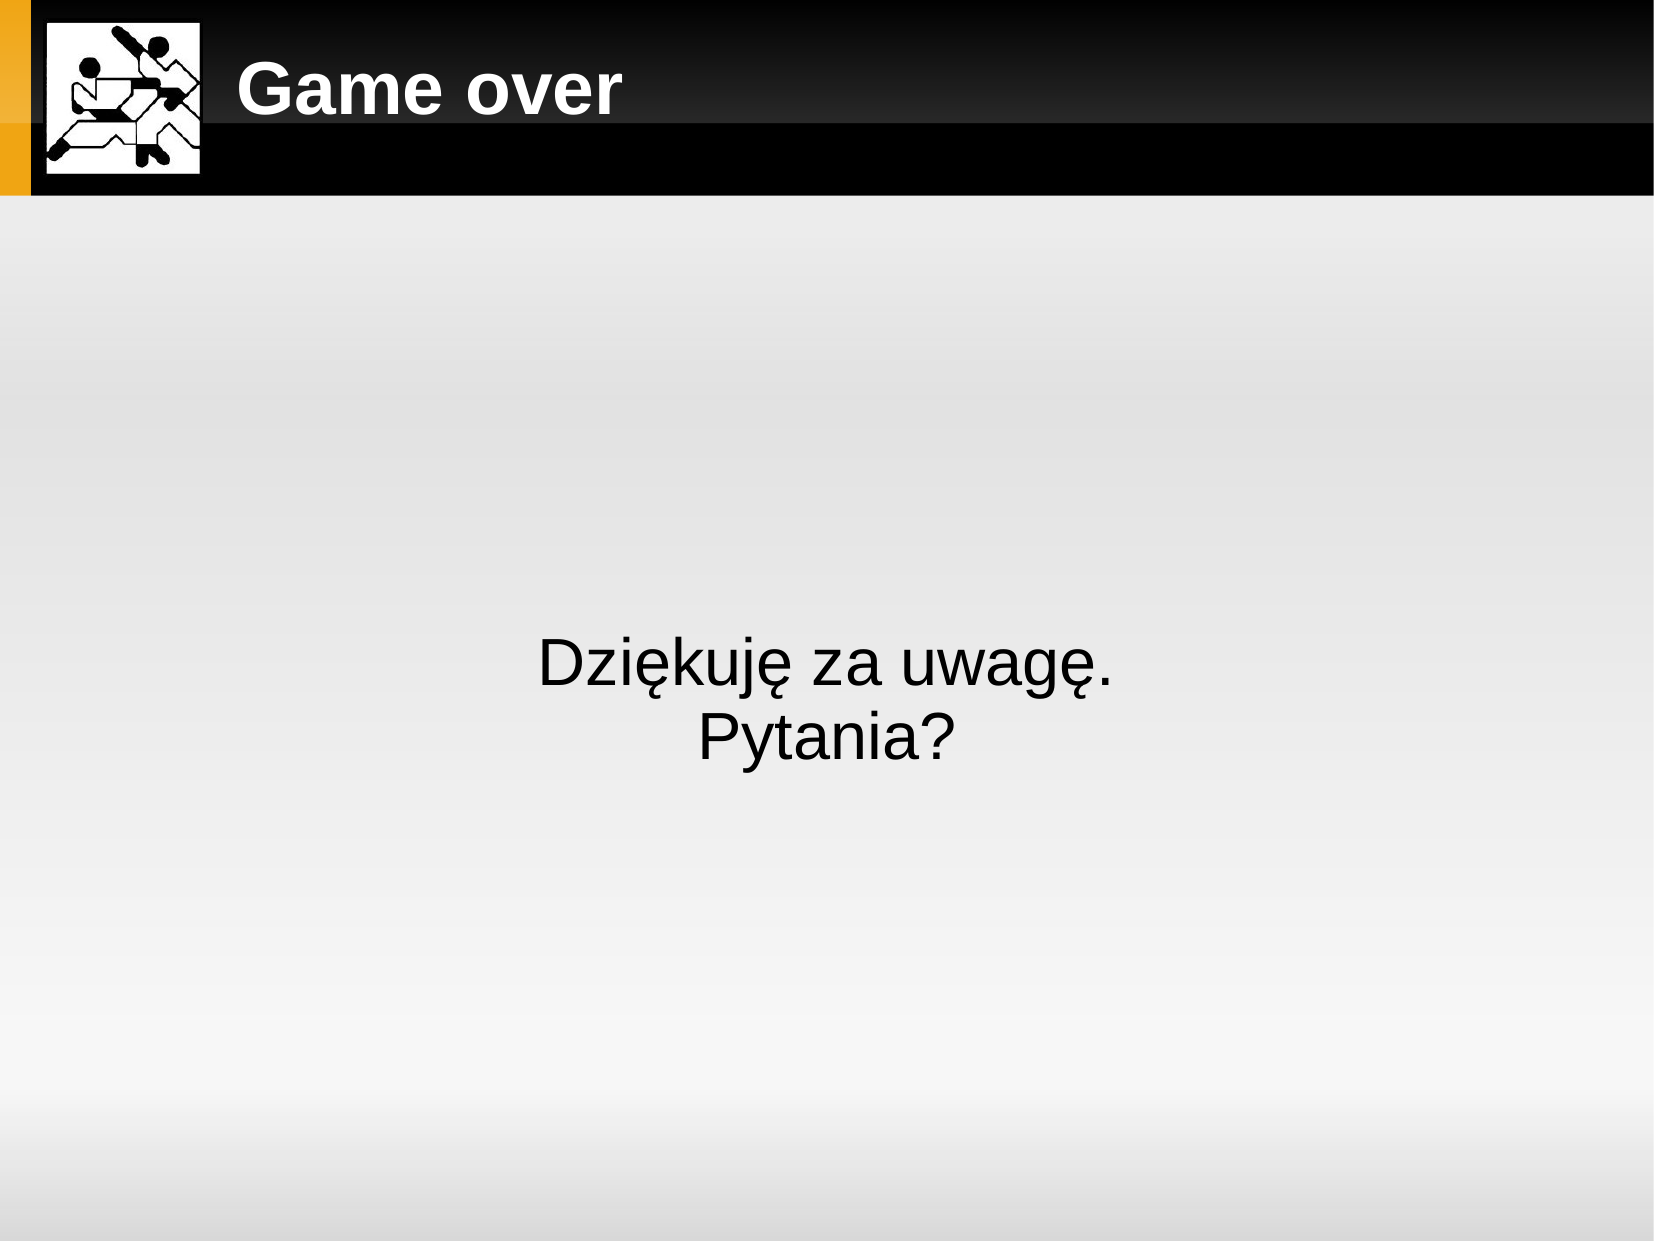

# Game over
Dziękuję za uwagę.
Pytania?